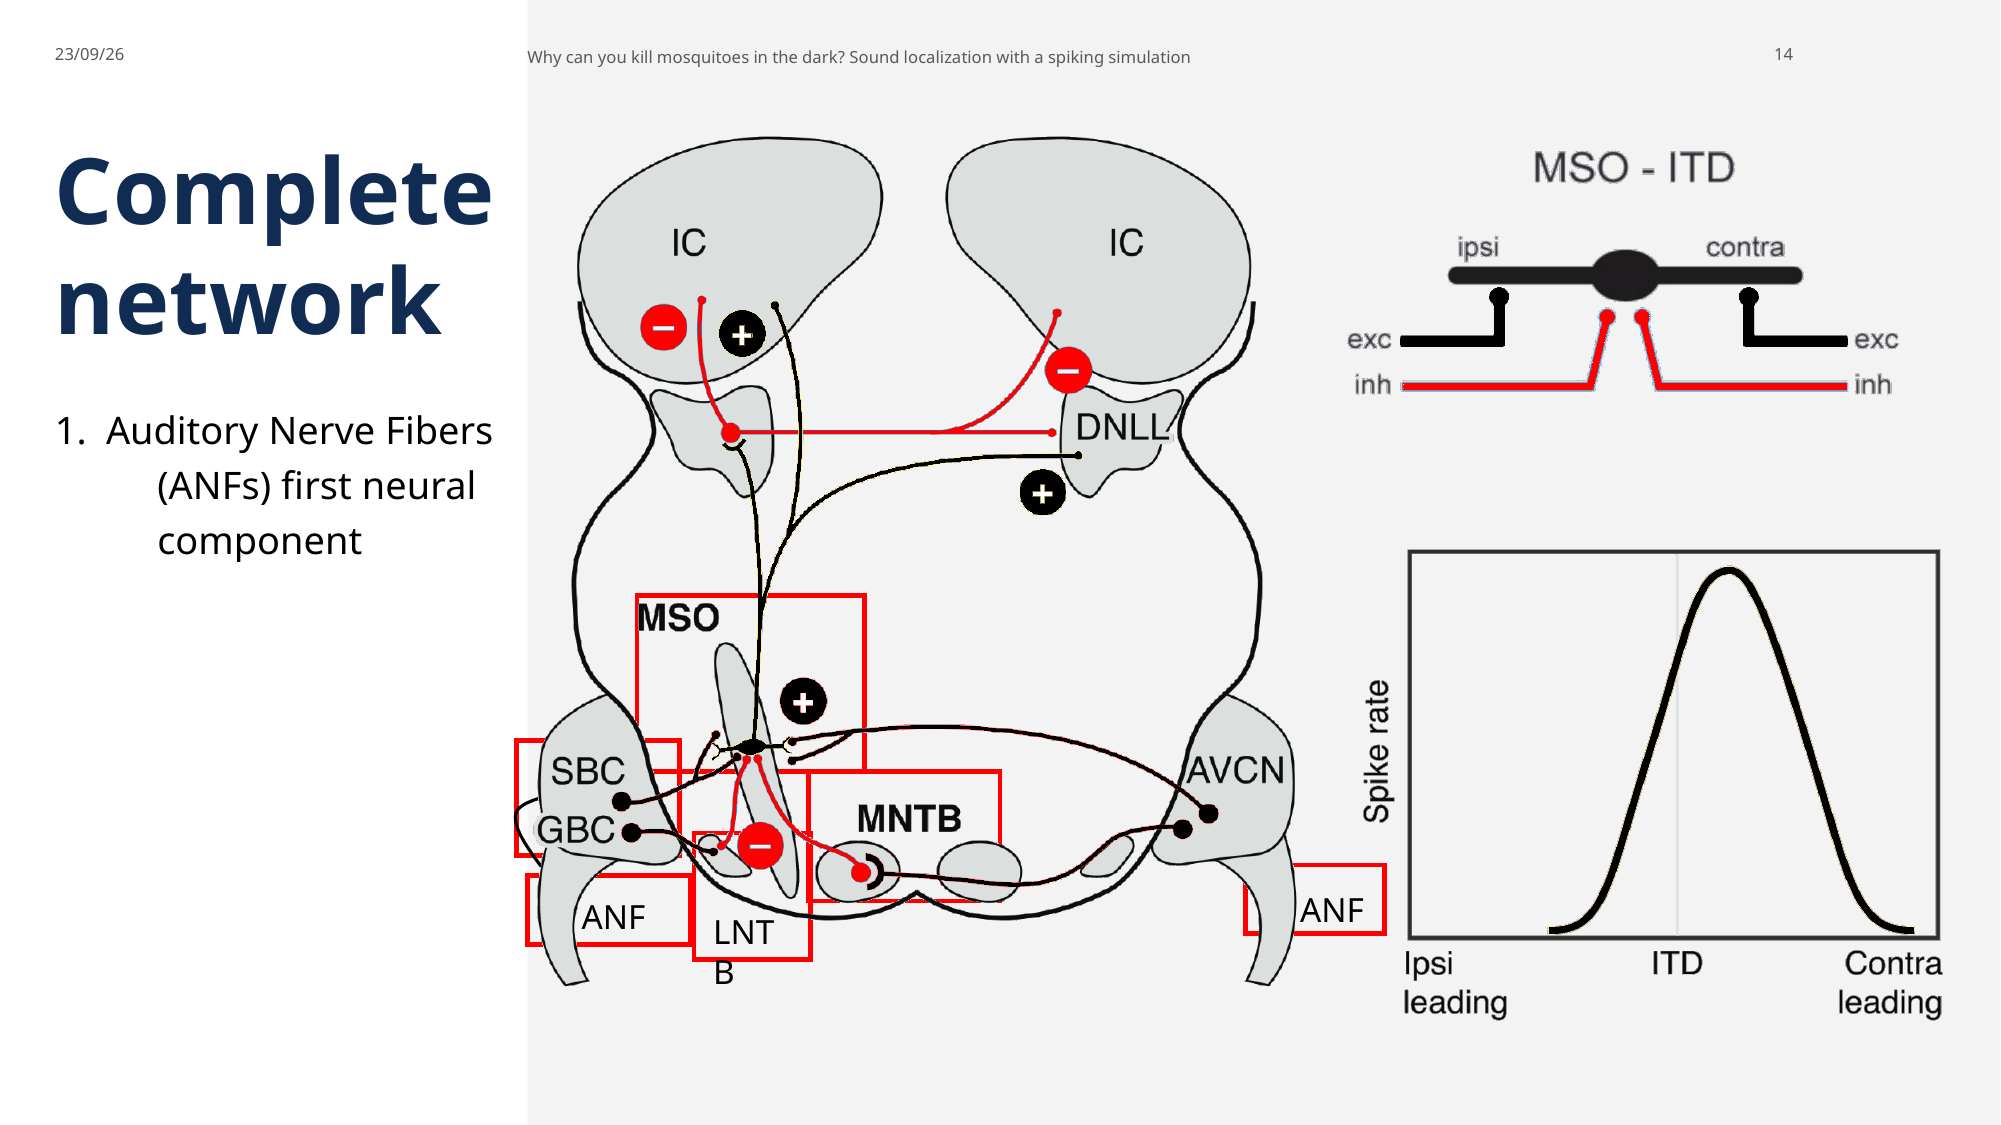

Why can you kill mosquitoes in the dark? Sound localization with a spiking simulation
14
# Complete network
Auditory Nerve Fibers (ANFs) first neural component
Bushy cells refine phase-locking
Medial and Lateral Nuclei of the Trapezoid Body provide inhibition
Notice convergence
ANF
ANF
LNTB